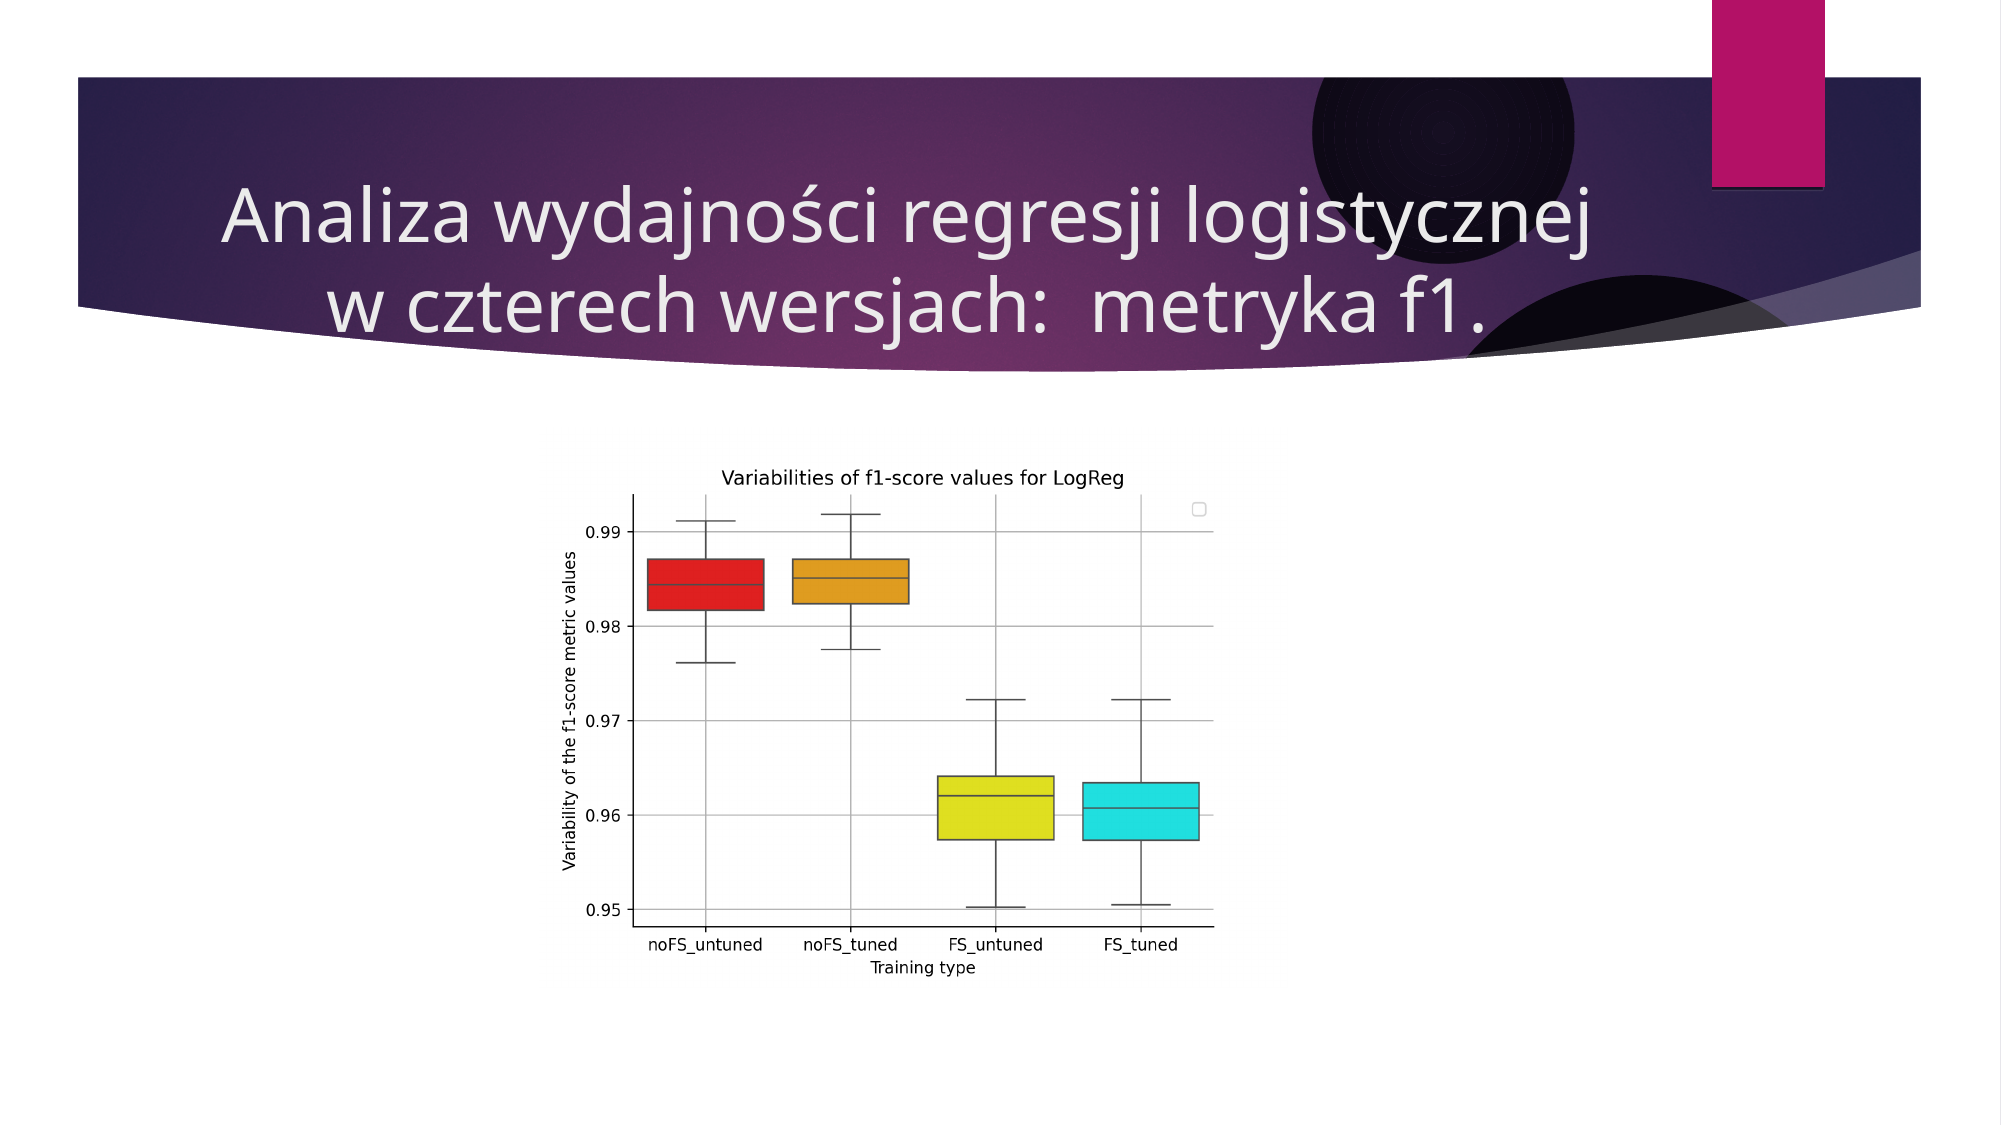

# Analiza wydajności regresji logistycznej w czterech wersjach: metryka f1.